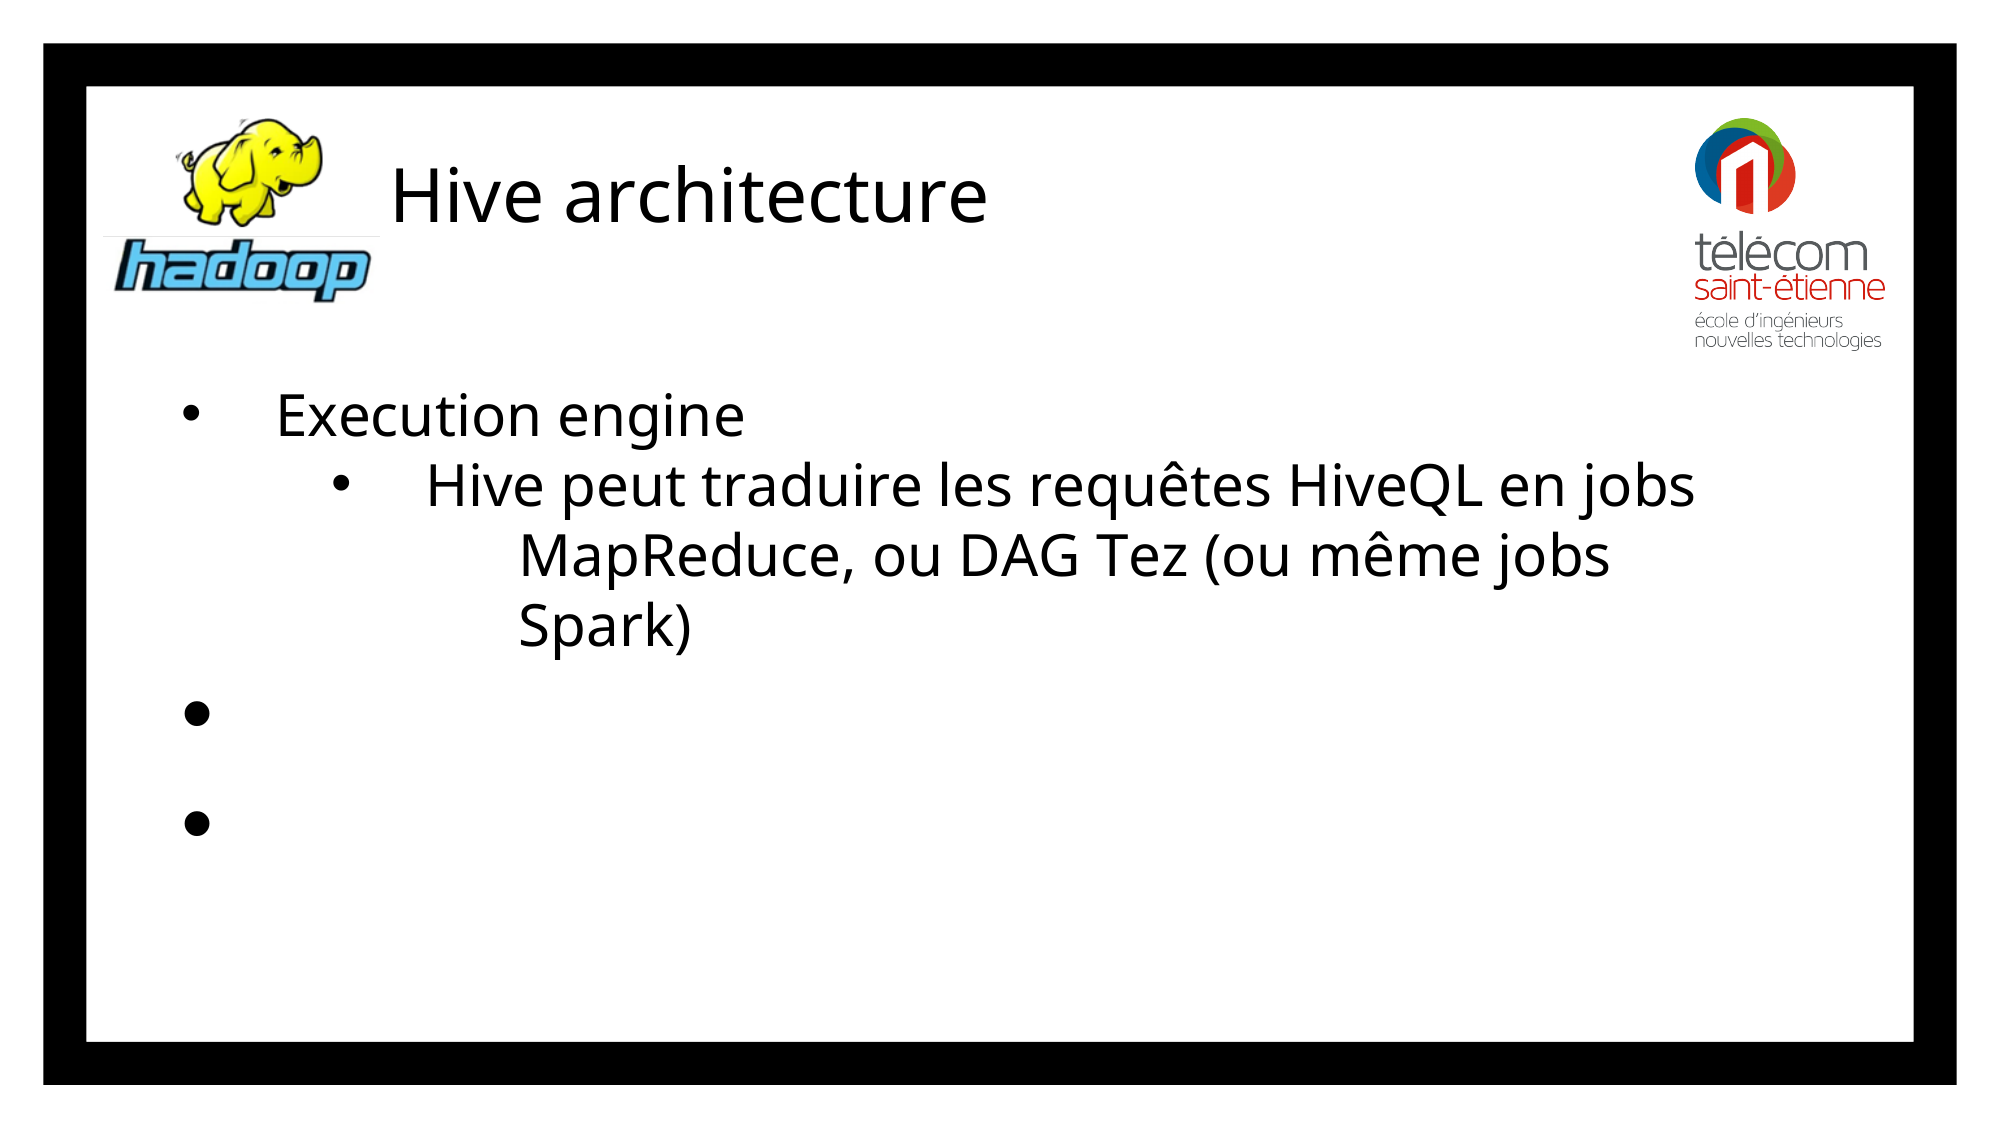

# Hive architecture
Execution engine
Hive peut traduire les requêtes HiveQL en jobs MapReduce, ou DAG Tez (ou même jobs Spark)